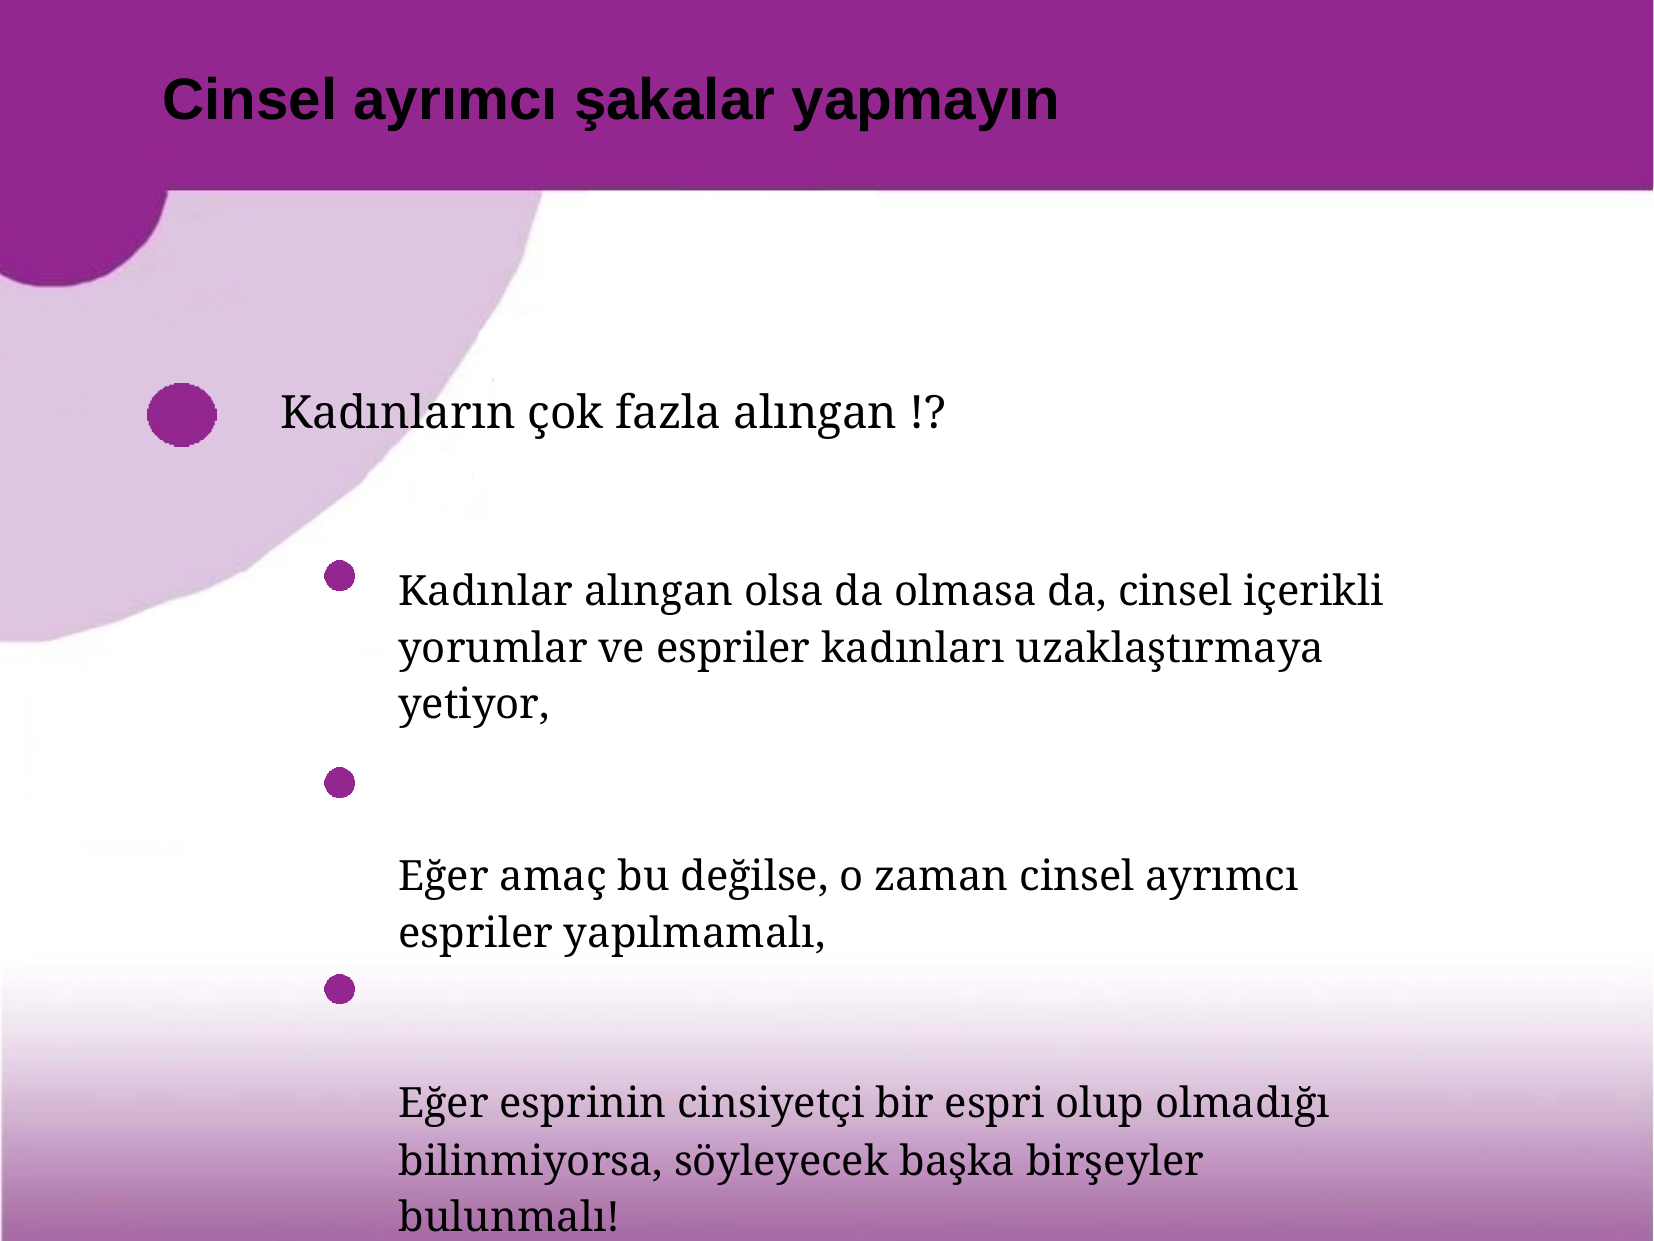

Cinsel ayrımcı şakalar yapmayın
Kadınların çok fazla alıngan !?
Kadınlar alıngan olsa da olmasa da, cinsel içerikli yorumlar ve espriler kadınları uzaklaştırmaya yetiyor,
Eğer amaç bu değilse, o zaman cinsel ayrımcı espriler yapılmamalı,
Eğer esprinin cinsiyetçi bir espri olup olmadığı bilinmiyorsa, söyleyecek başka birşeyler bulunmalı!